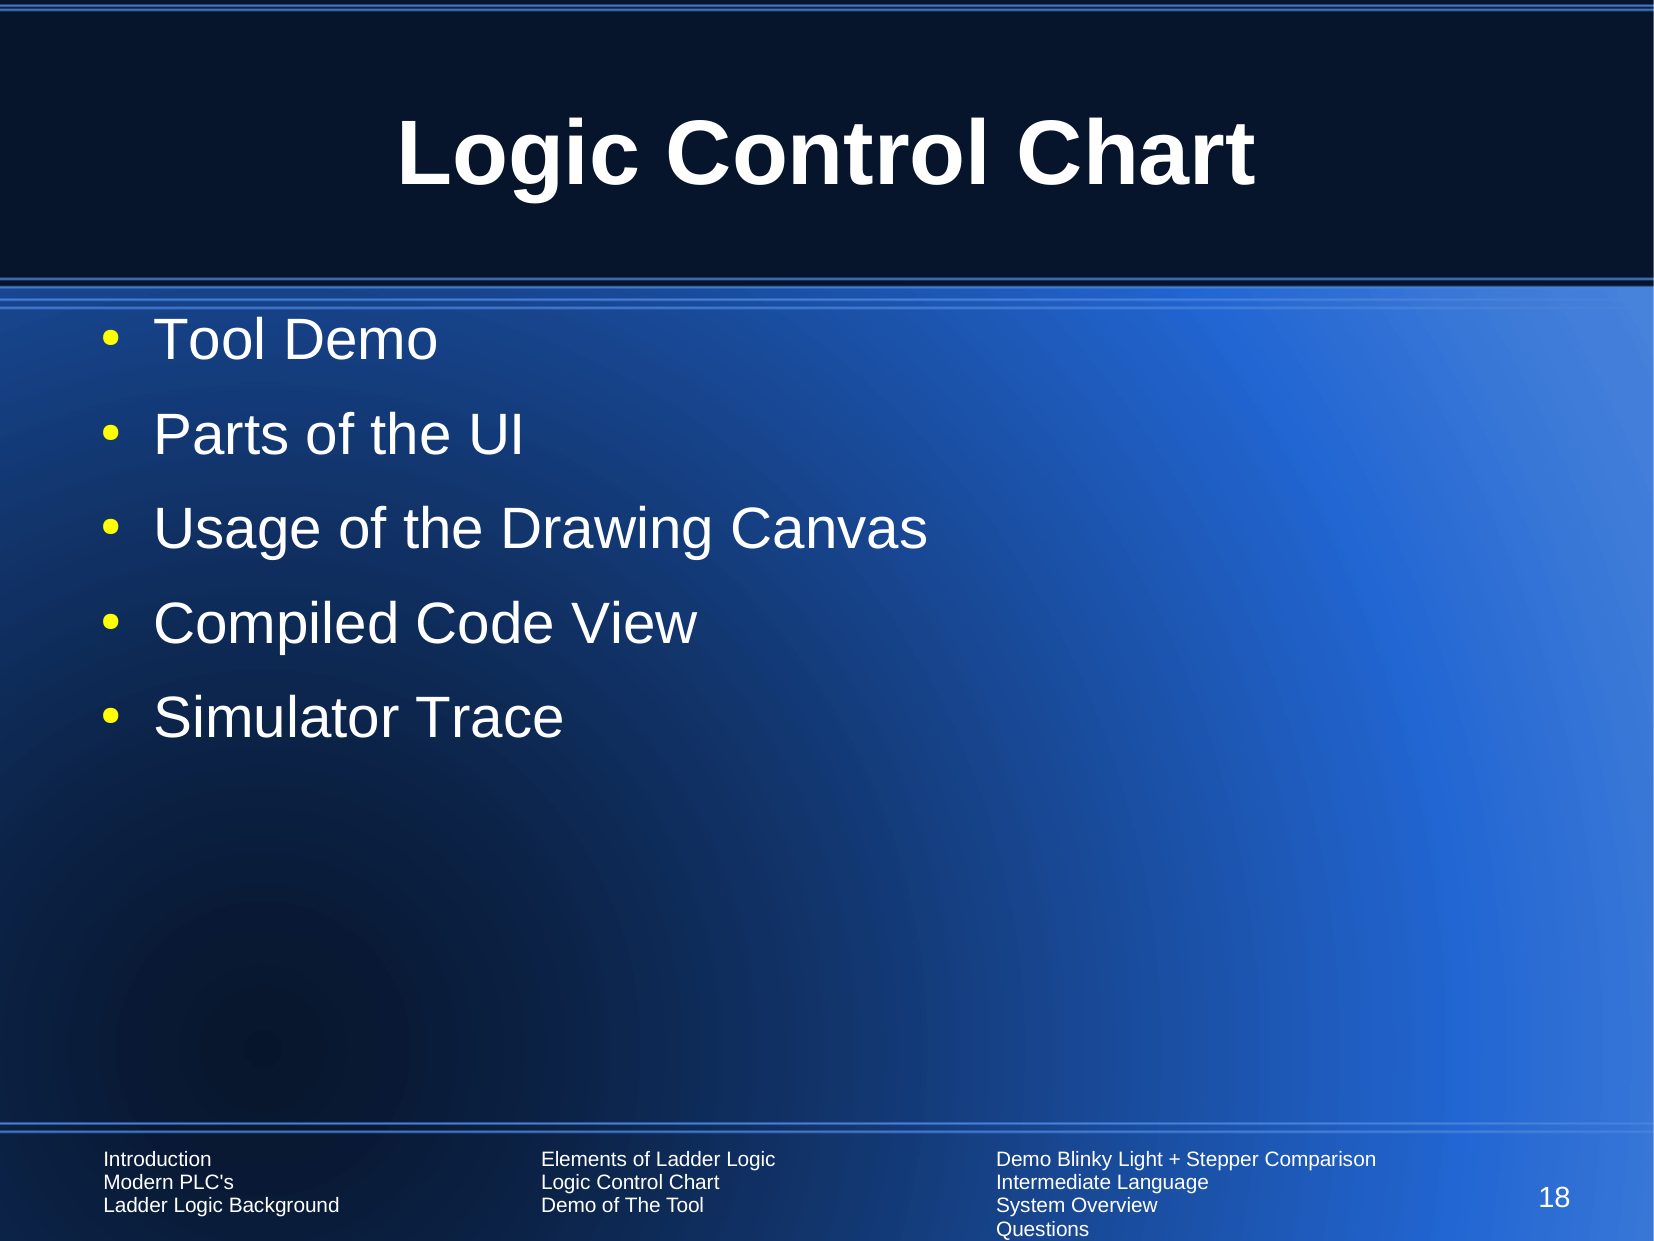

# Logic Control Chart
Tool Demo
Parts of the UI
Usage of the Drawing Canvas
Compiled Code View
Simulator Trace
18